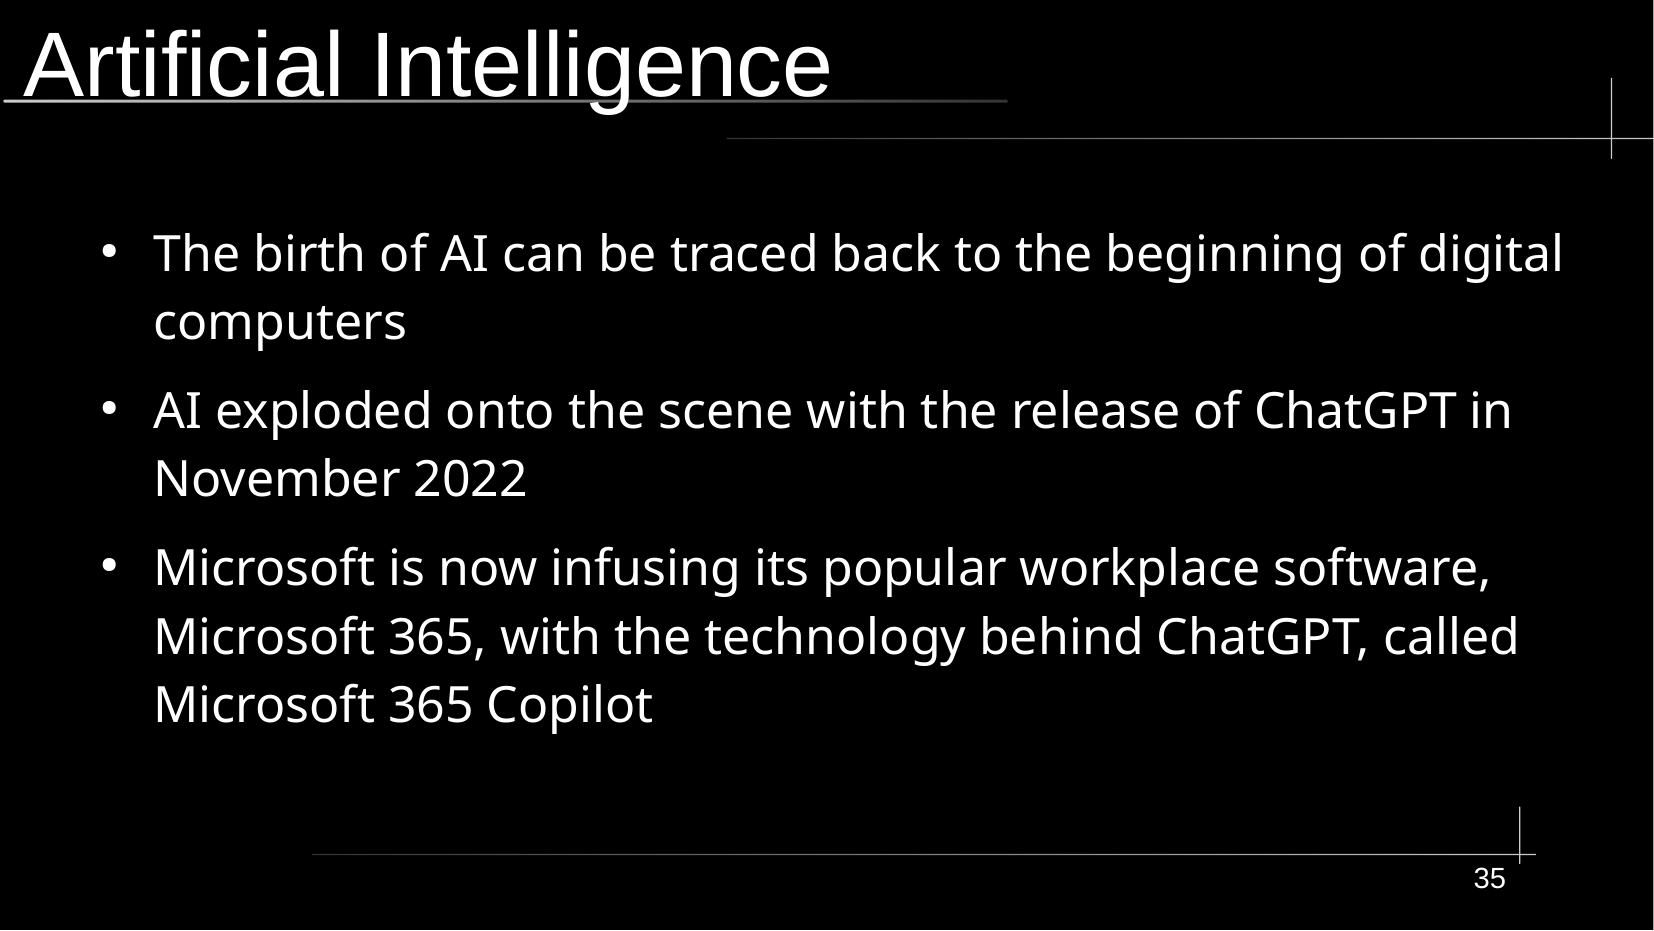

# Artificial Intelligence
The birth of AI can be traced back to the beginning of digital computers
AI exploded onto the scene with the release of ChatGPT in November 2022
Microsoft is now infusing its popular workplace software, Microsoft 365, with the technology behind ChatGPT, called Microsoft 365 Copilot
35